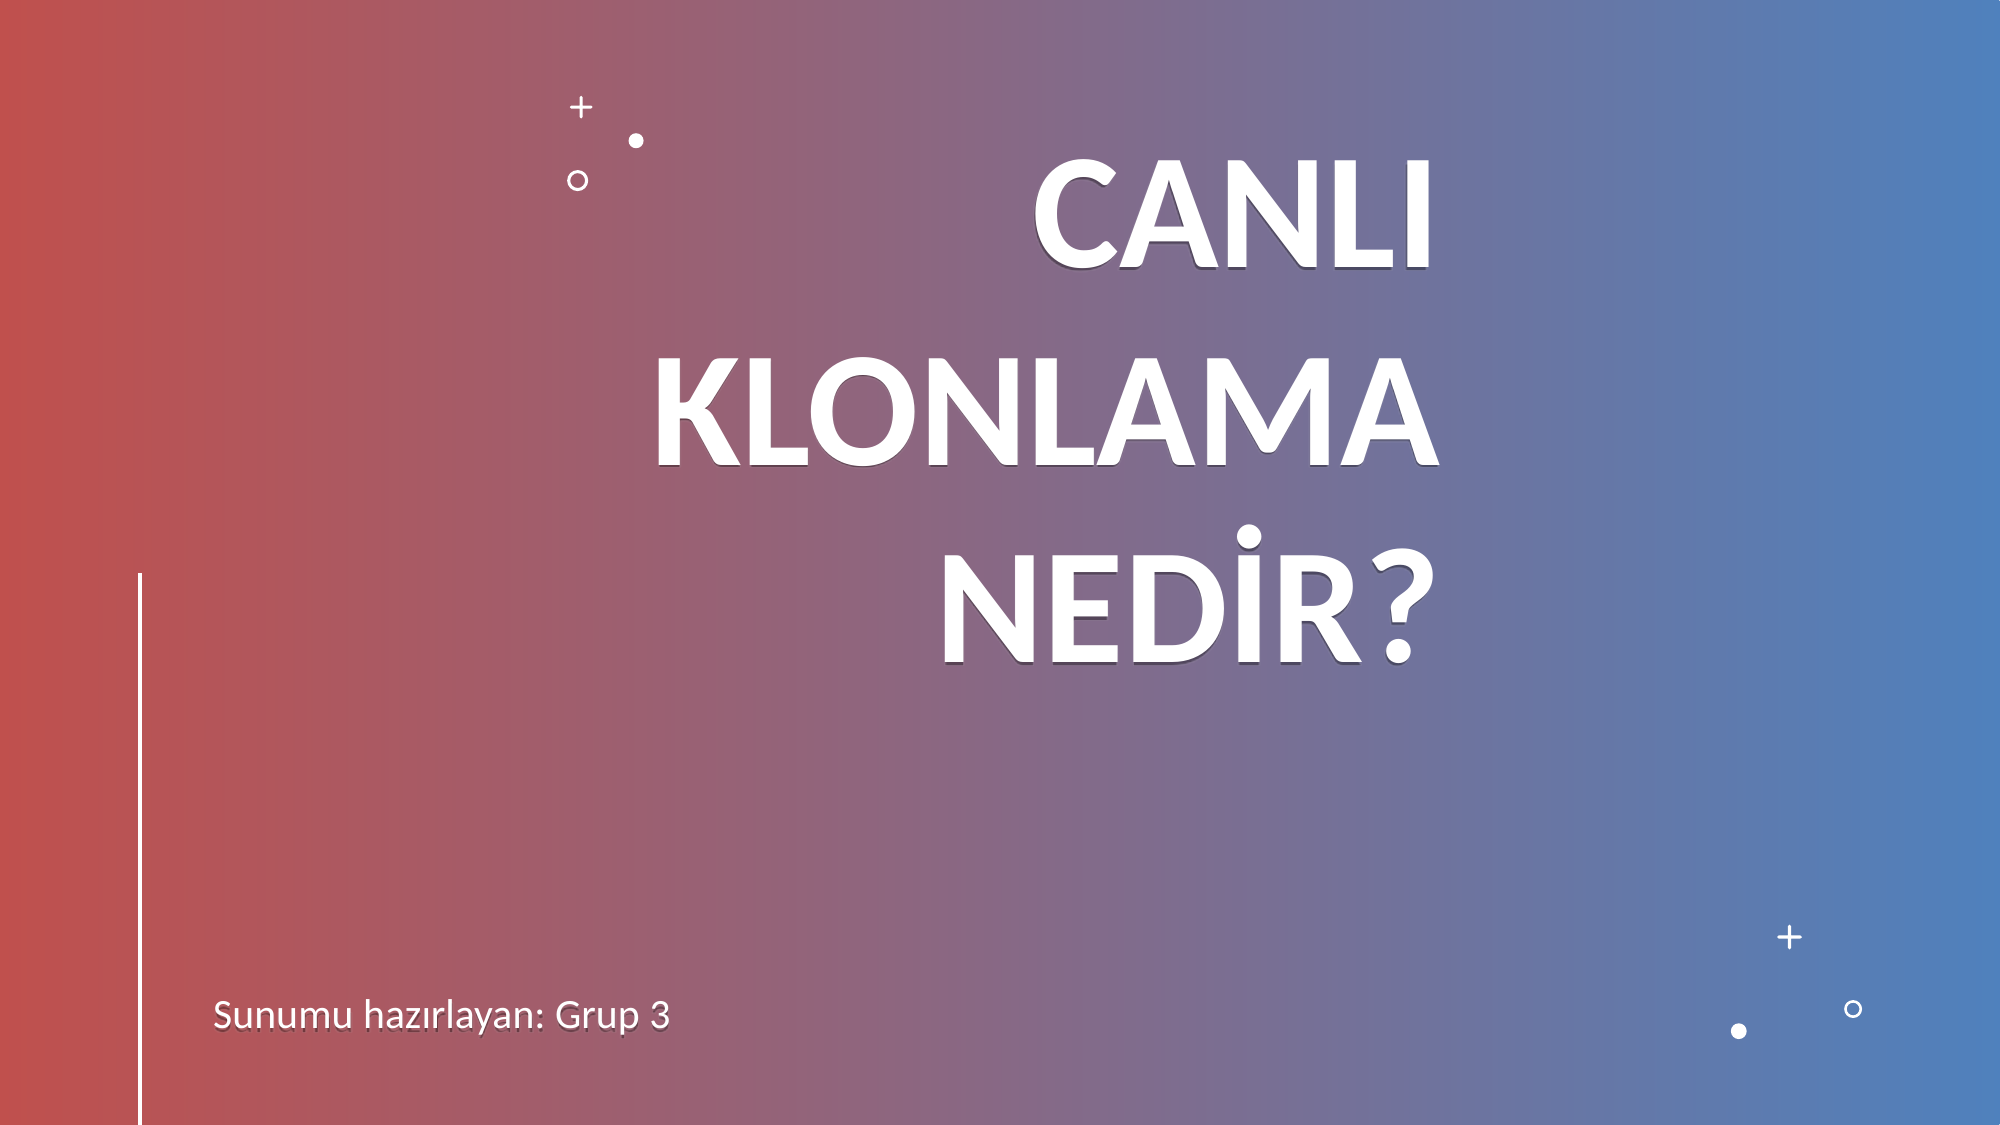

# CANLI KLONLAMA NEDİR?
Sunumu hazırlayan: Grup 3